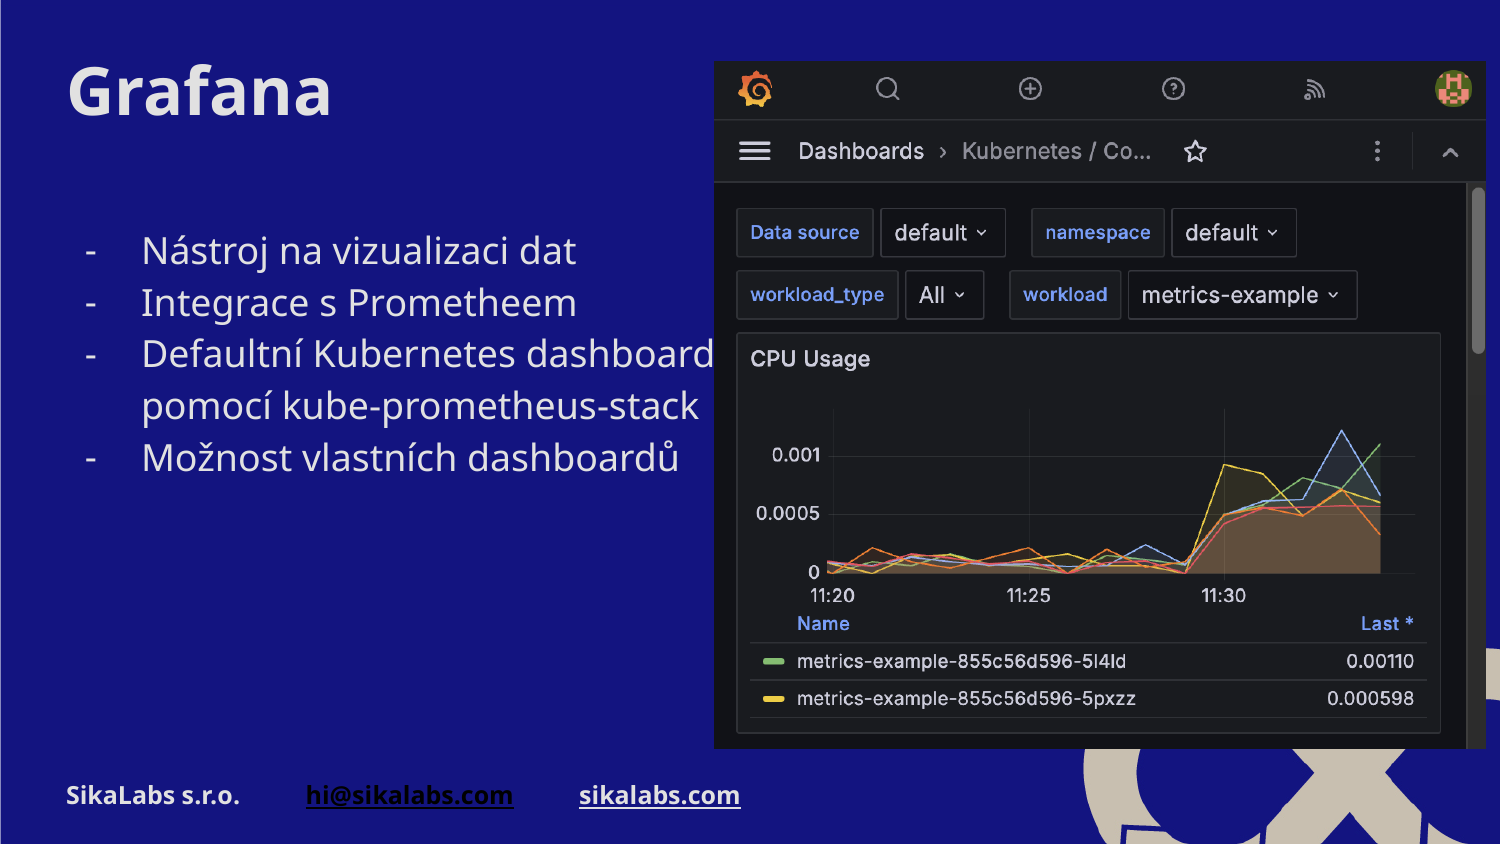

Grafana
# Nástroj na vizualizaci dat
Integrace s Prometheem
Defaultní Kubernetes dashboardy
pomocí kube-prometheus-stack
Možnost vlastních dashboardů